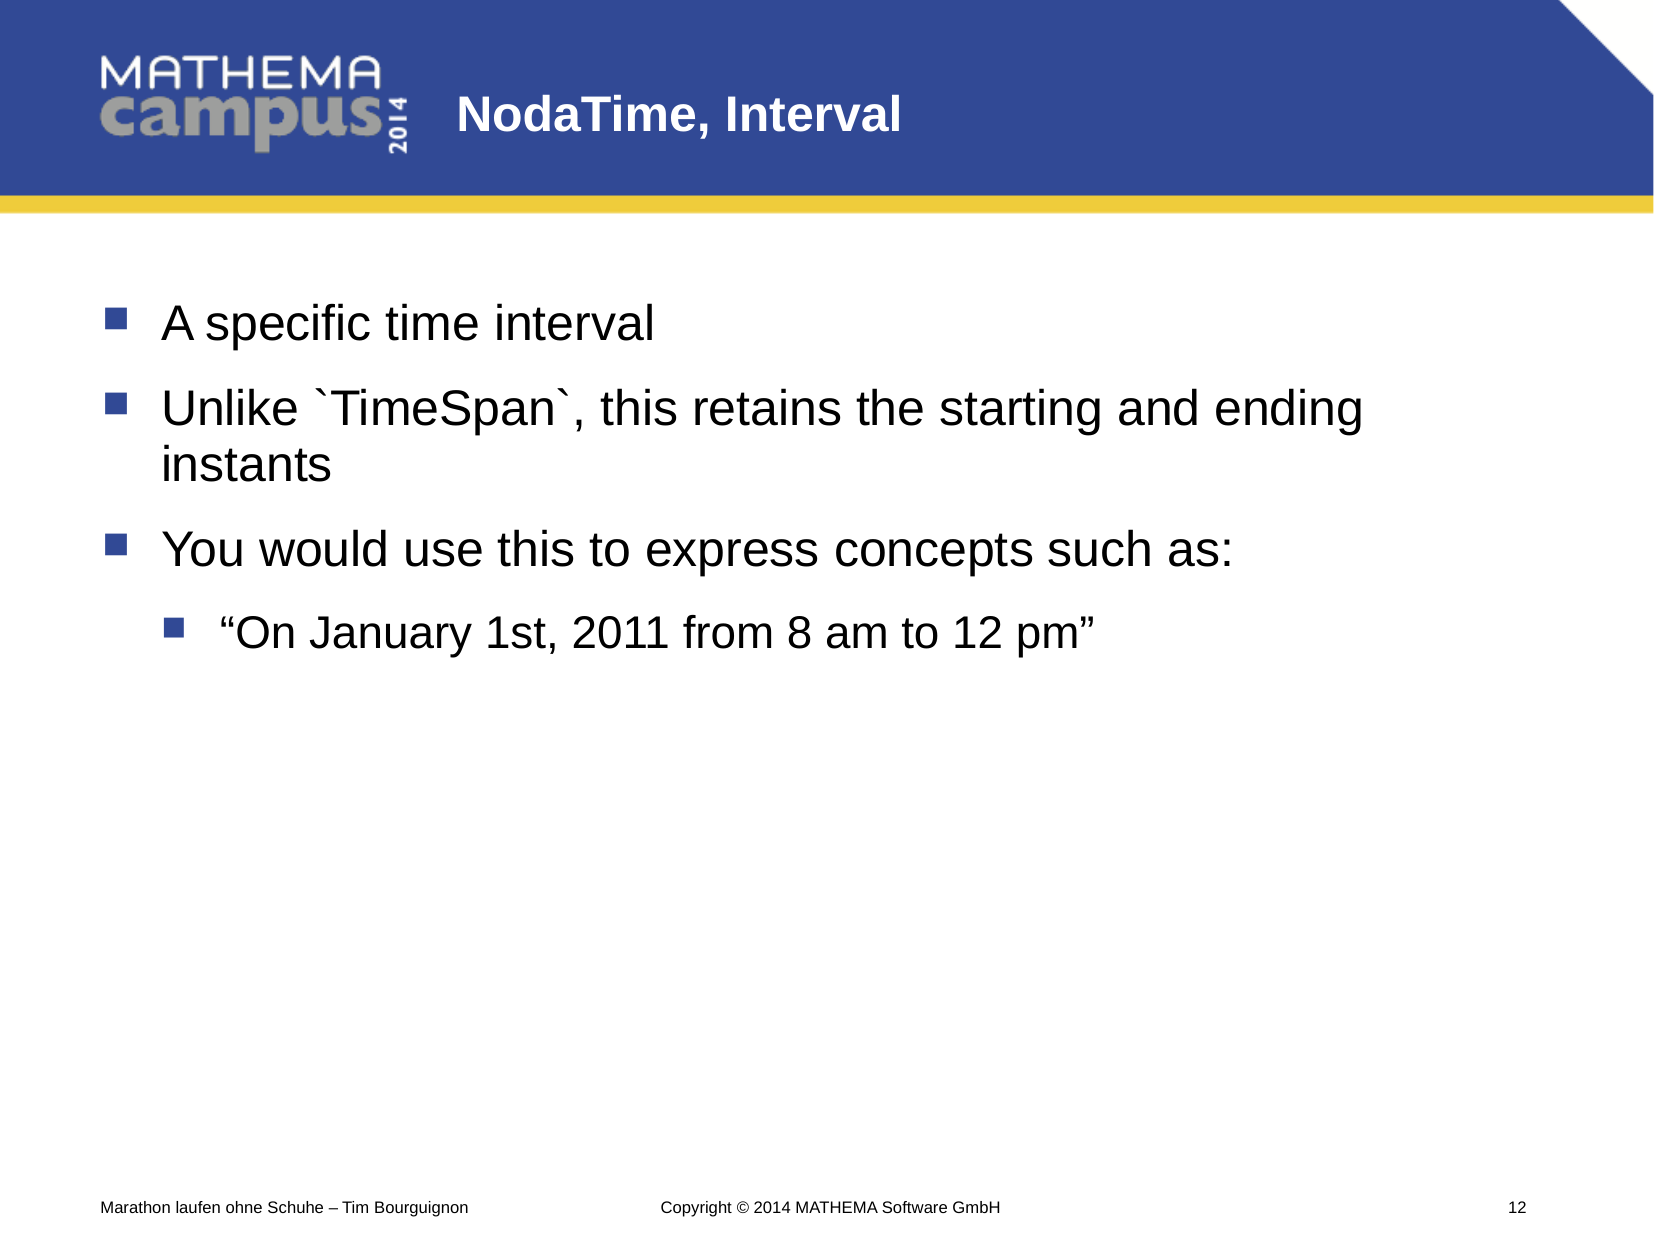

# NodaTime, Interval
A specific time interval
Unlike `TimeSpan`, this retains the starting and ending instants
You would use this to express concepts such as:
“On January 1st, 2011 from 8 am to 12 pm”